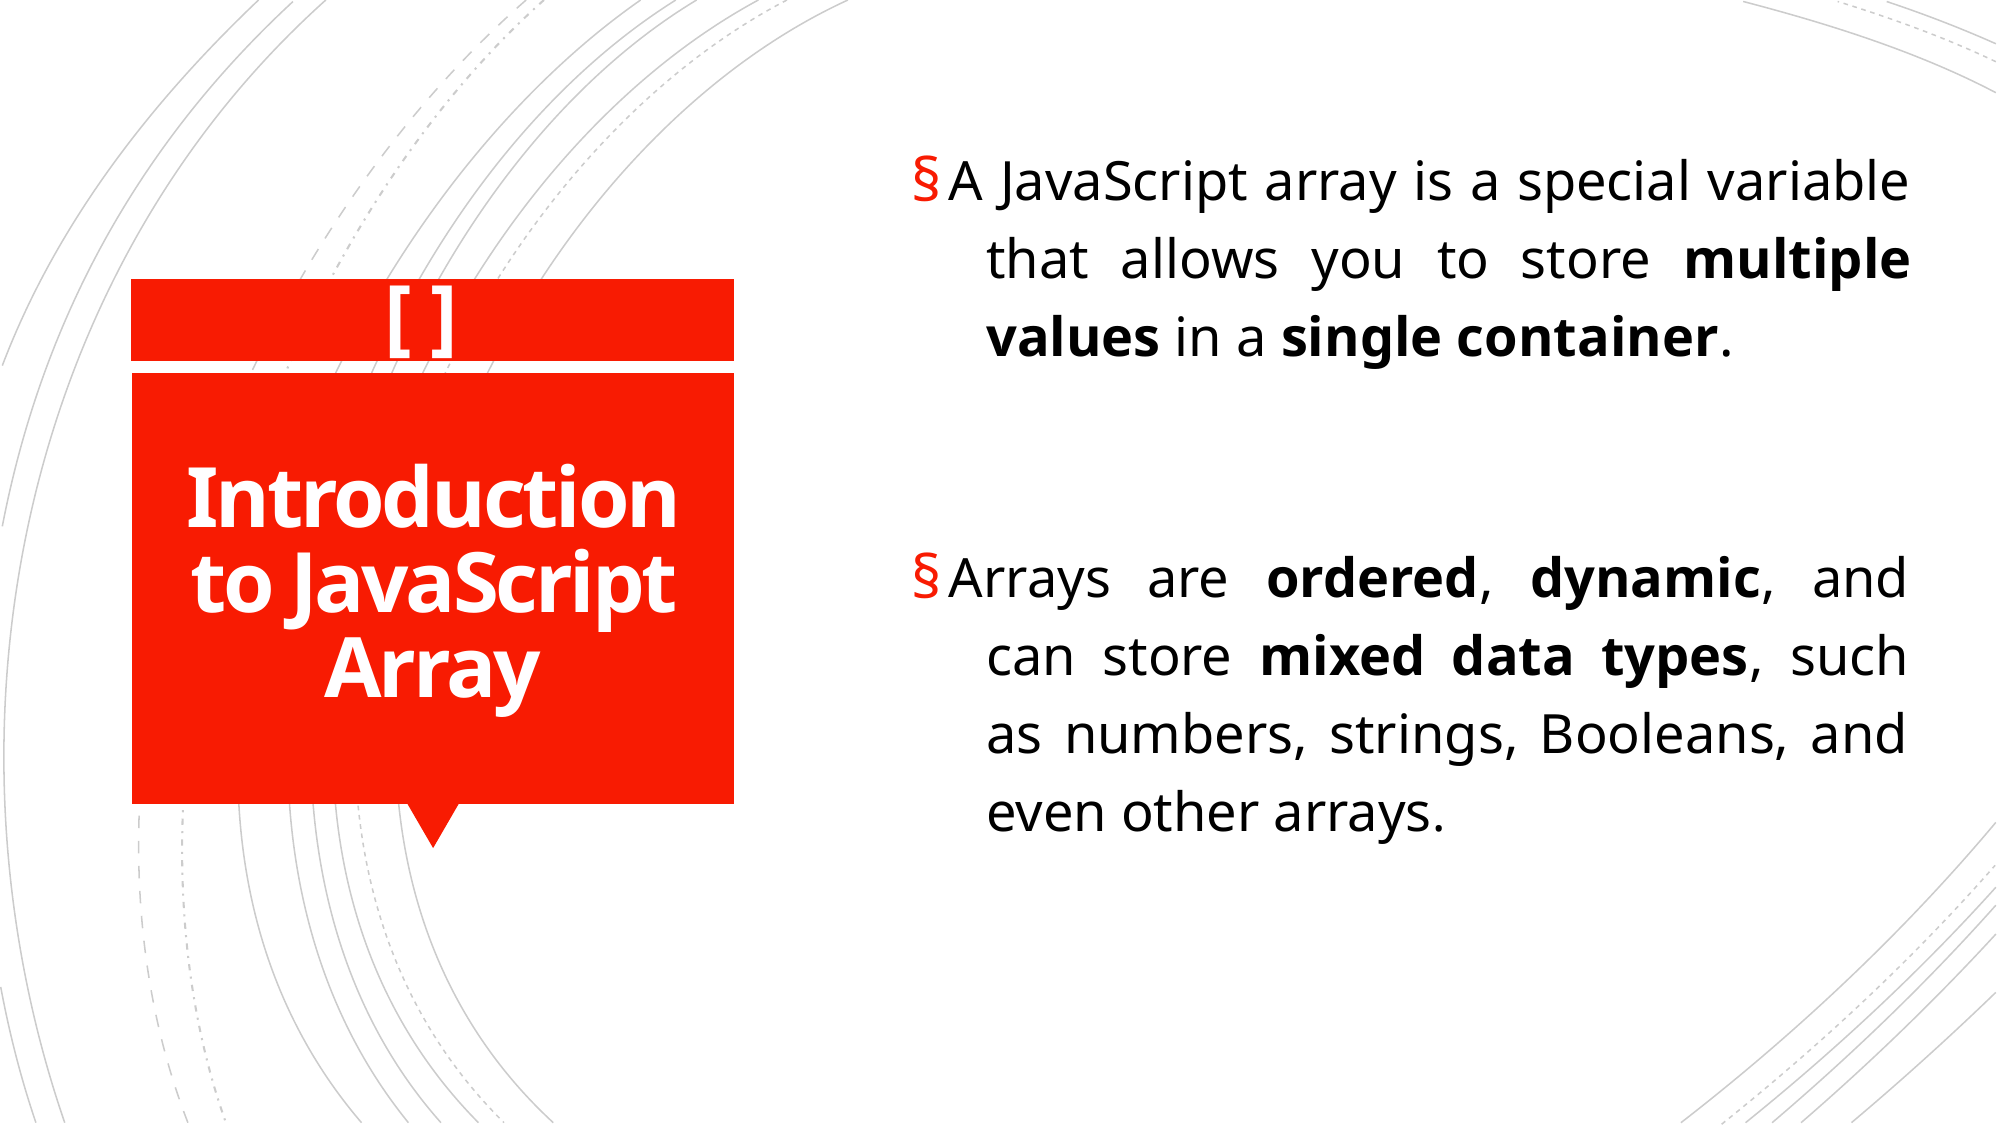

A JavaScript array is a special variable that allows you to store multiple values in a single container.
[ ]
# Introduction to JavaScript Array
Arrays are ordered, dynamic, and can store mixed data types, such as numbers, strings, Booleans, and even other arrays.